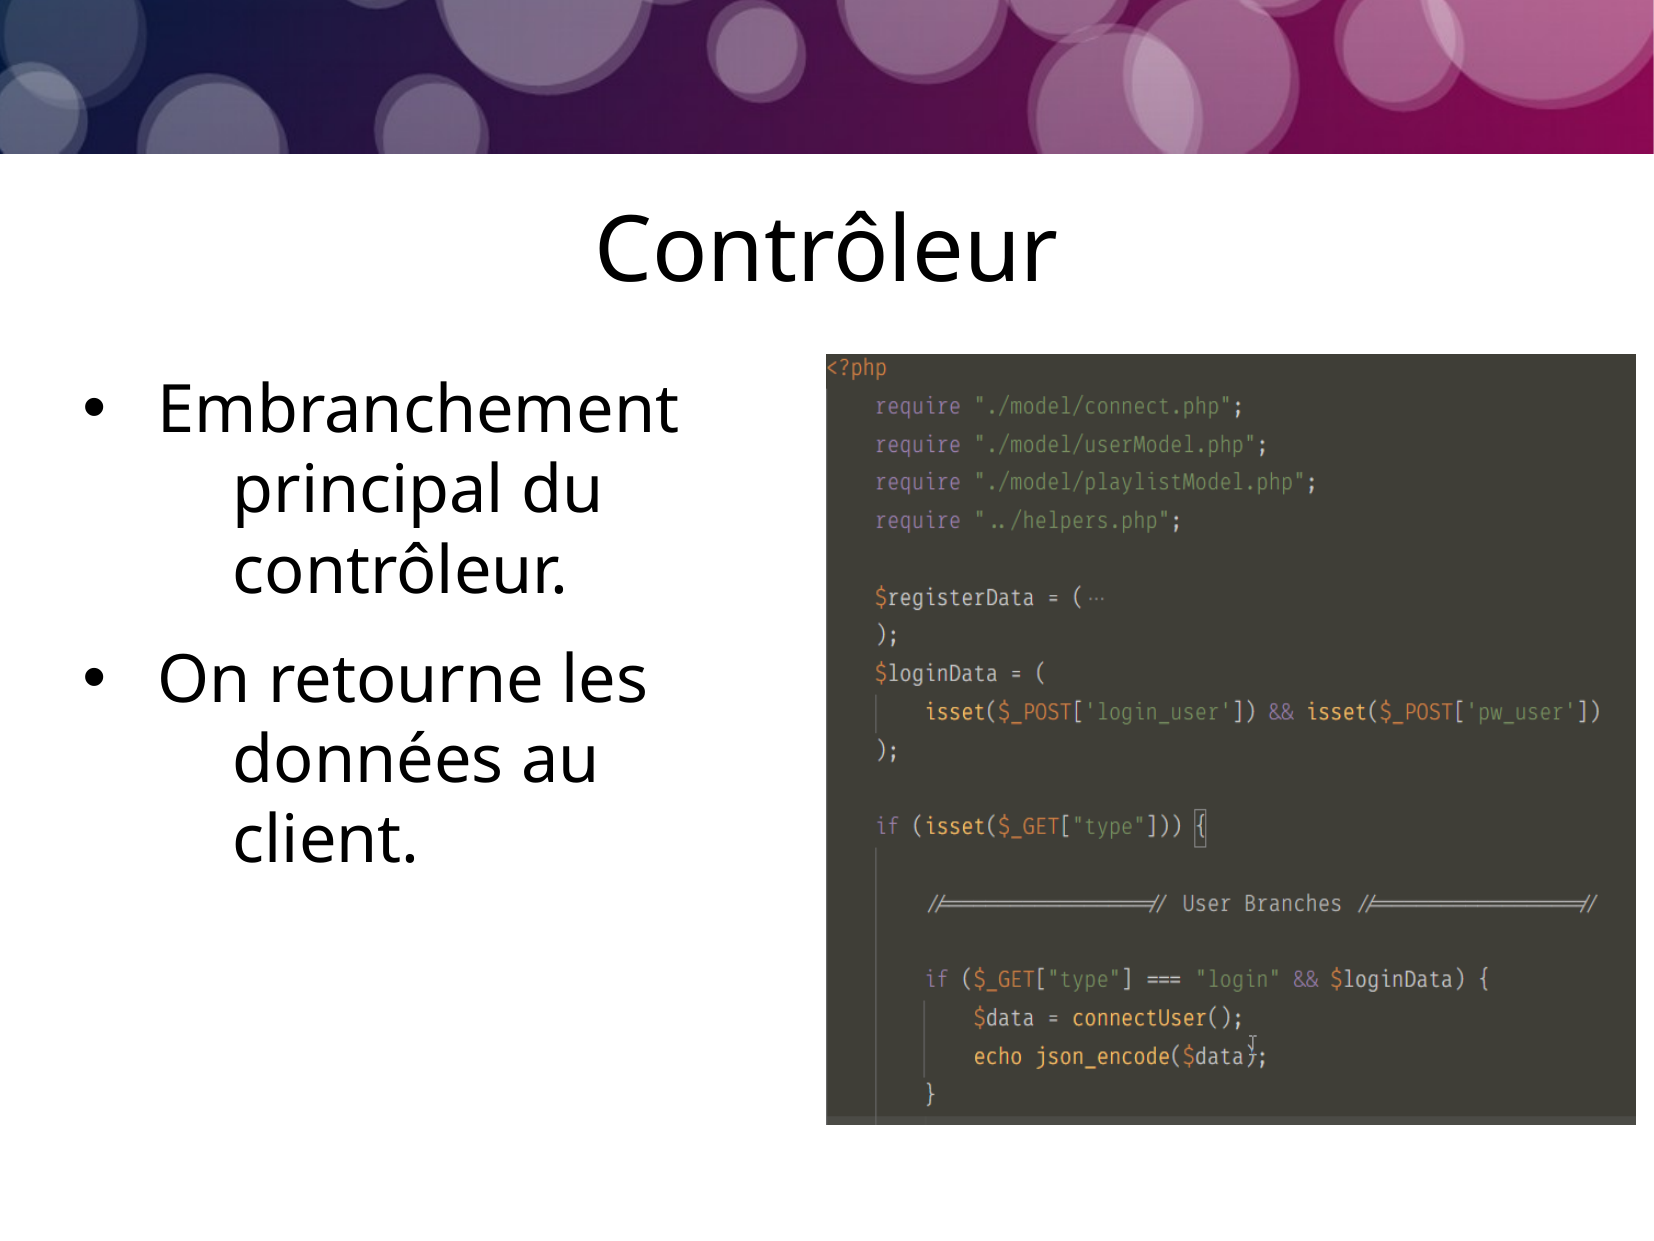

# Contrôleur
Embranchement principal du contrôleur.
On retourne les données au client.